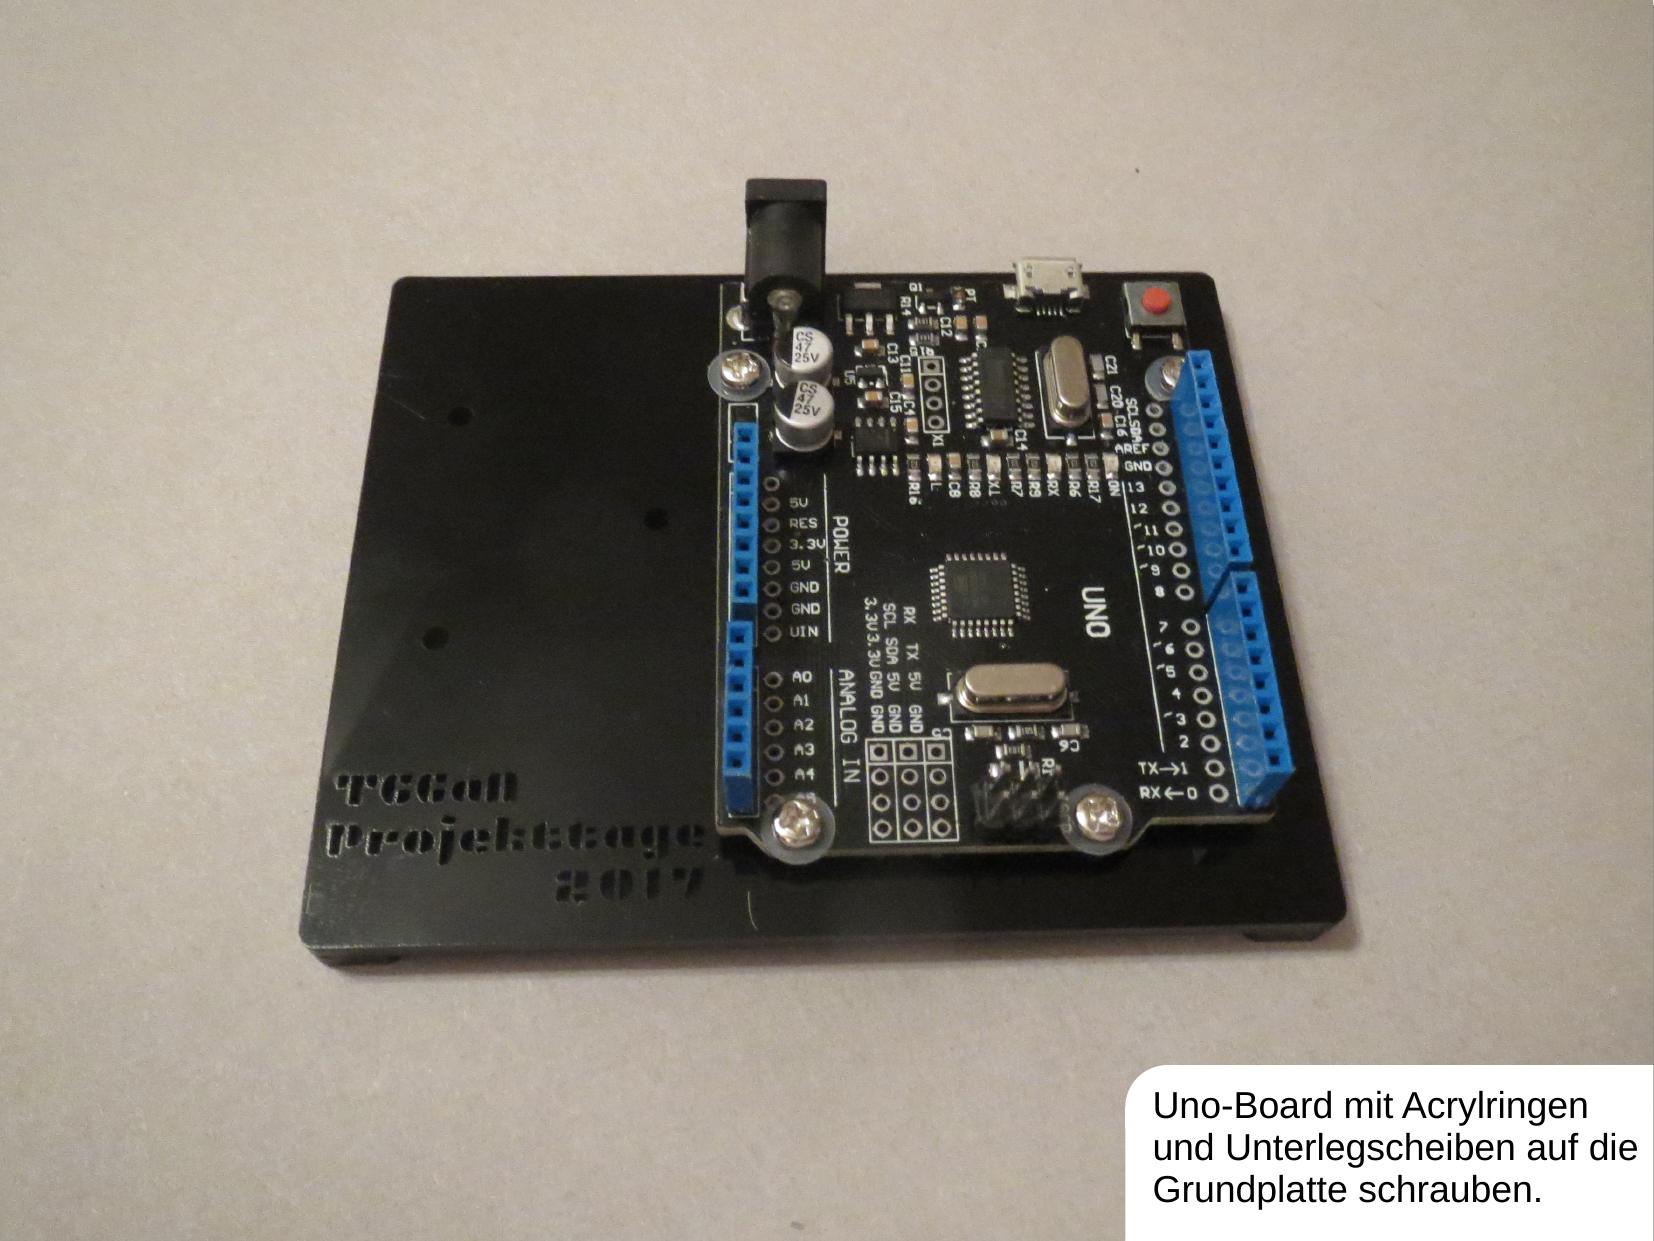

Uno-Board mit Acrylringen und Unterlegscheiben auf die Grundplatte schrauben.